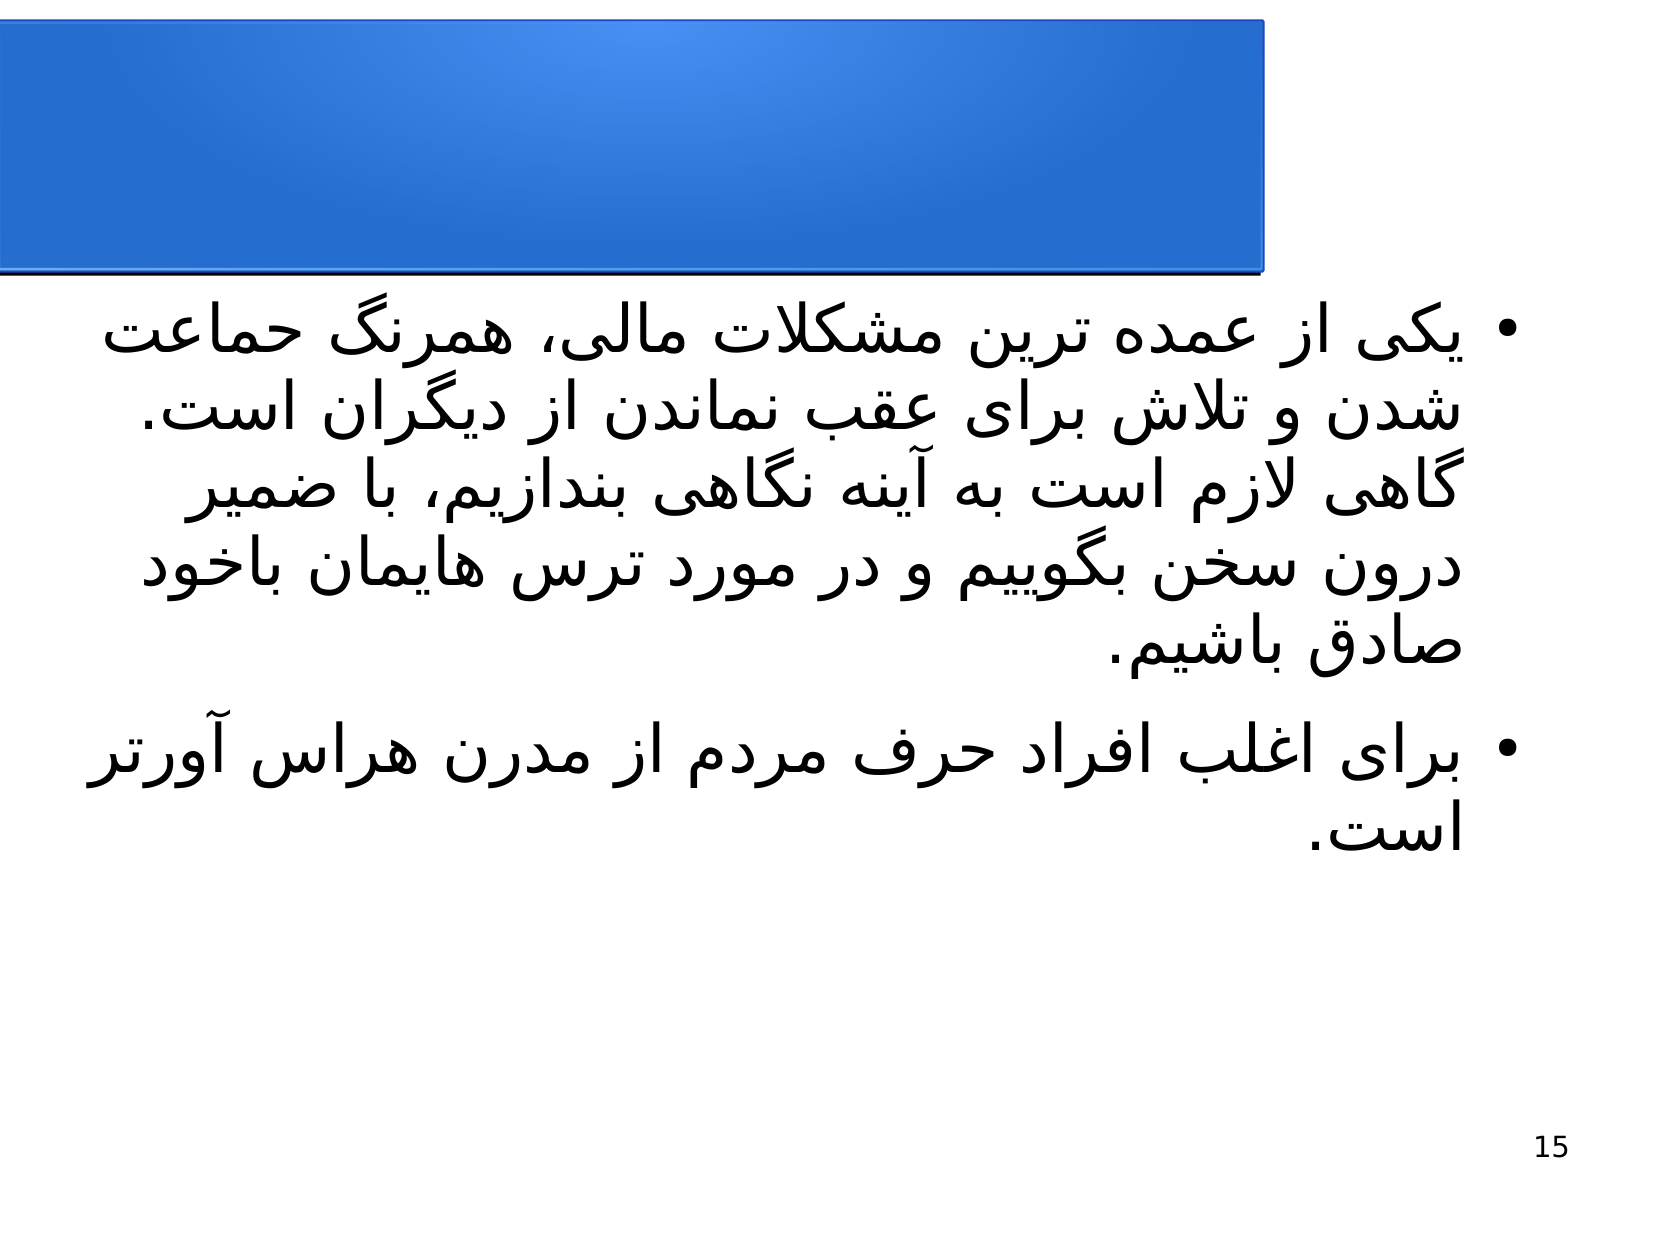

#
یکی از عمده ترین مشکلات مالی، همرنگ حماعت شدن و تلاش برای عقب نماندن از دیگران است. گاهی لازم است به آینه نگاهی بندازیم، با ضمیر درون سخن بگوییم و در مورد ترس هایمان باخود صادق باشیم.
برای اغلب افراد حرف مردم از مدرن هراس آورتر است.
15